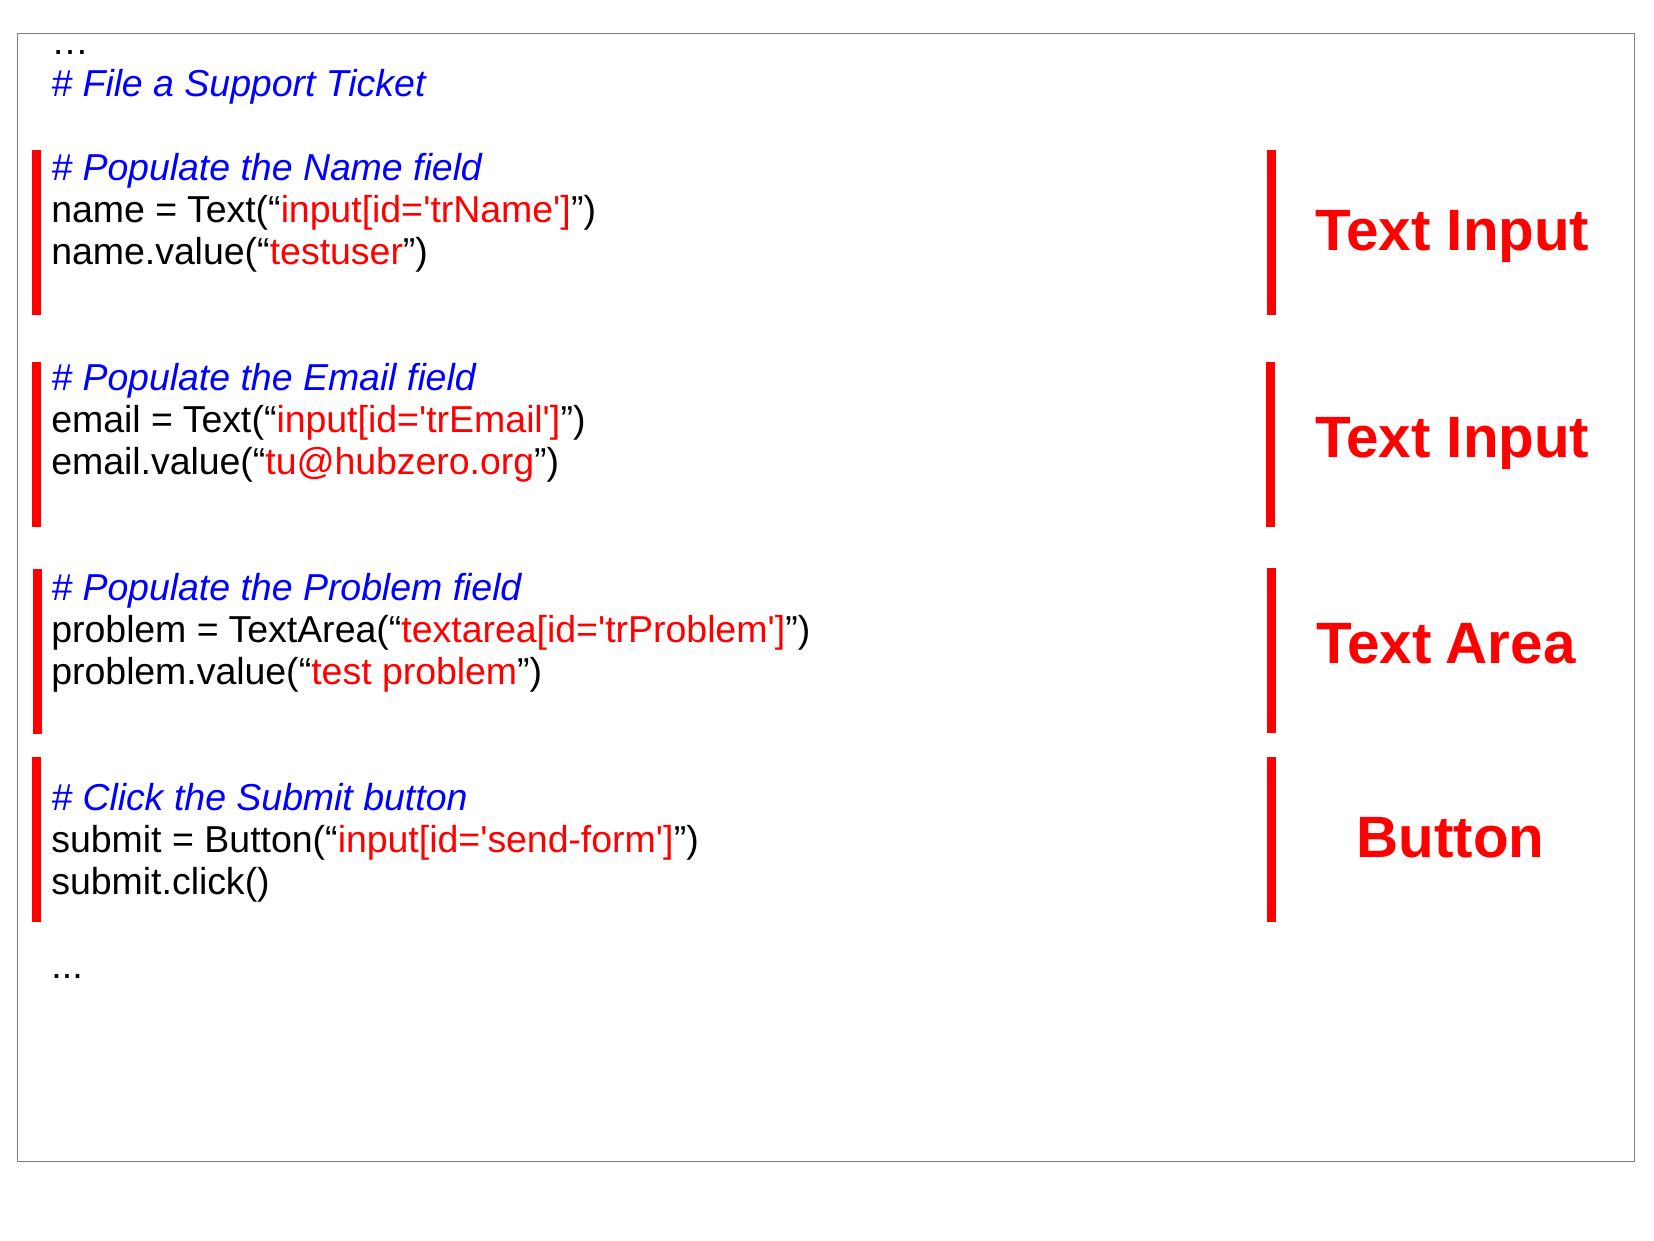

…
# File a Support Ticket
# Populate the Name field
name = Text(“input[id='trName']”)
name.value(“testuser”)
# Populate the Email field
email = Text(“input[id='trEmail']”)
email.value(“tu@hubzero.org”)
# Populate the Problem field
problem = TextArea(“textarea[id='trProblem']”)
problem.value(“test problem”)
# Click the Submit button
submit = Button(“input[id='send-form']”)
submit.click()
...
Text Input
Text Input
Text Area
Button